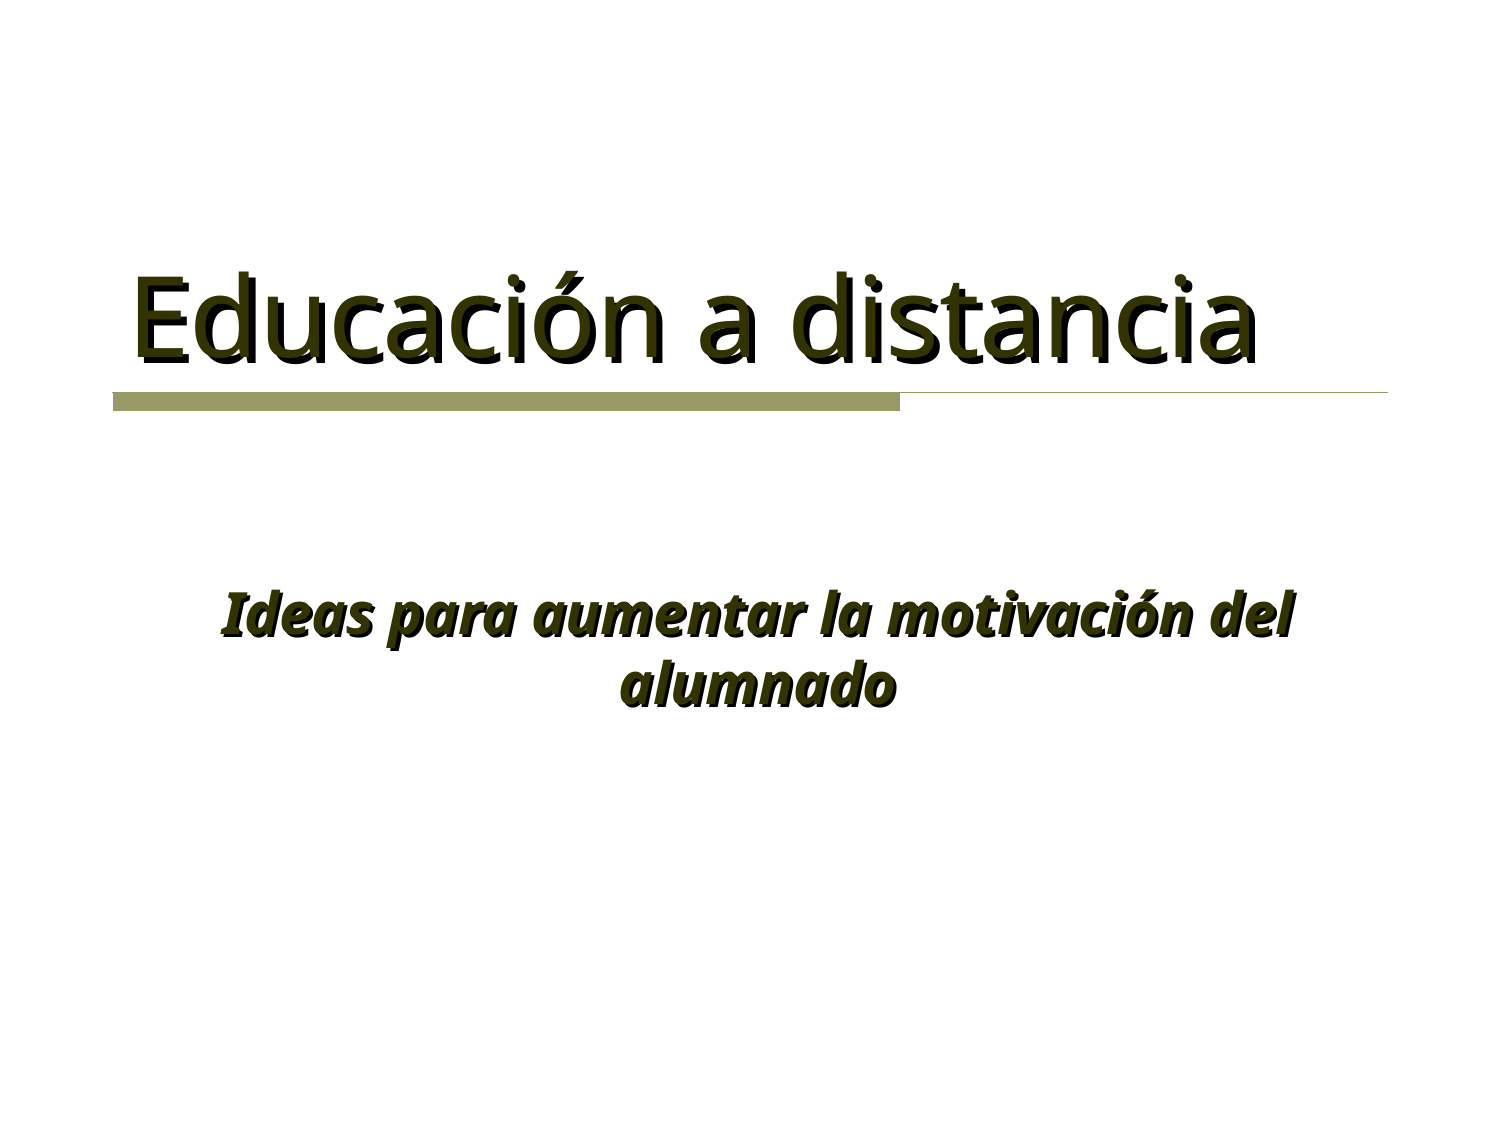

# Educación a distancia
Ideas para aumentar la motivación del alumnado